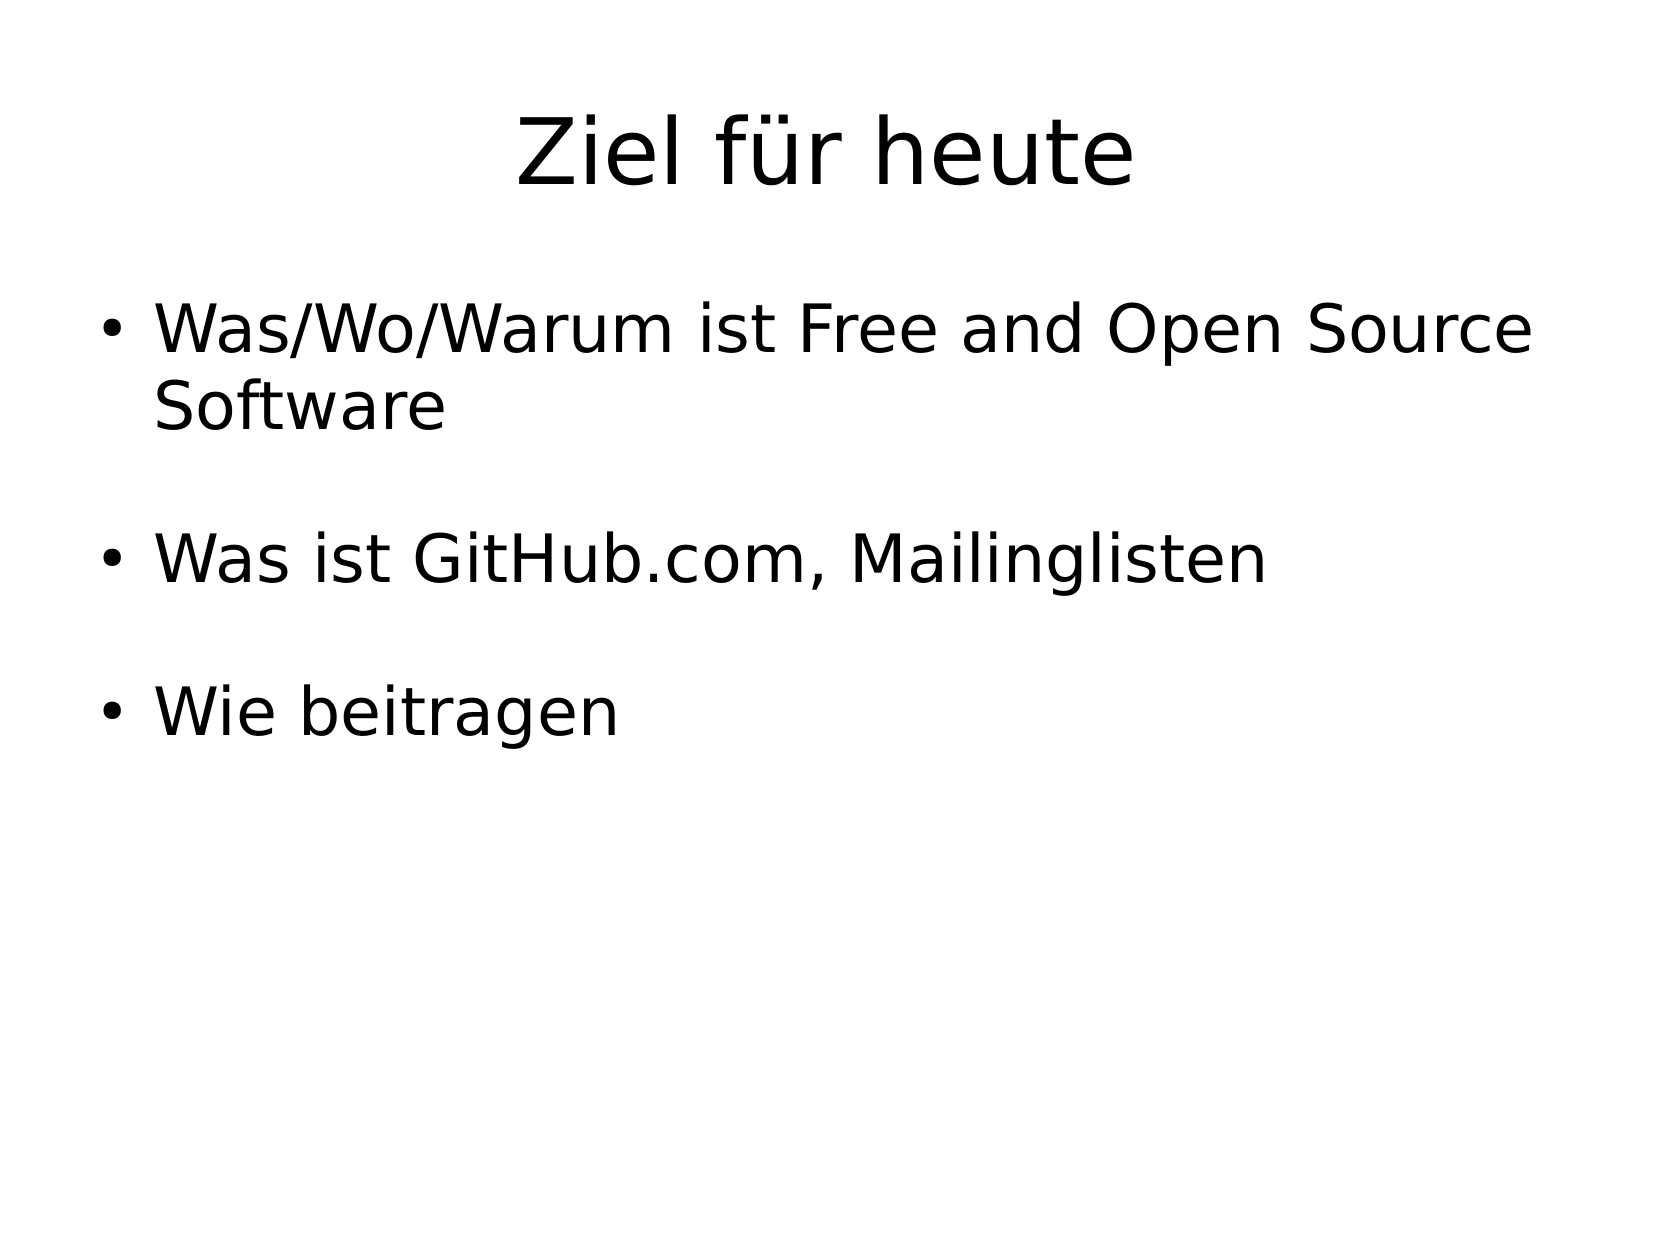

# Ziel für heute
Was/Wo/Warum ist Free and Open Source Software
Was ist GitHub.com, Mailinglisten
Wie beitragen